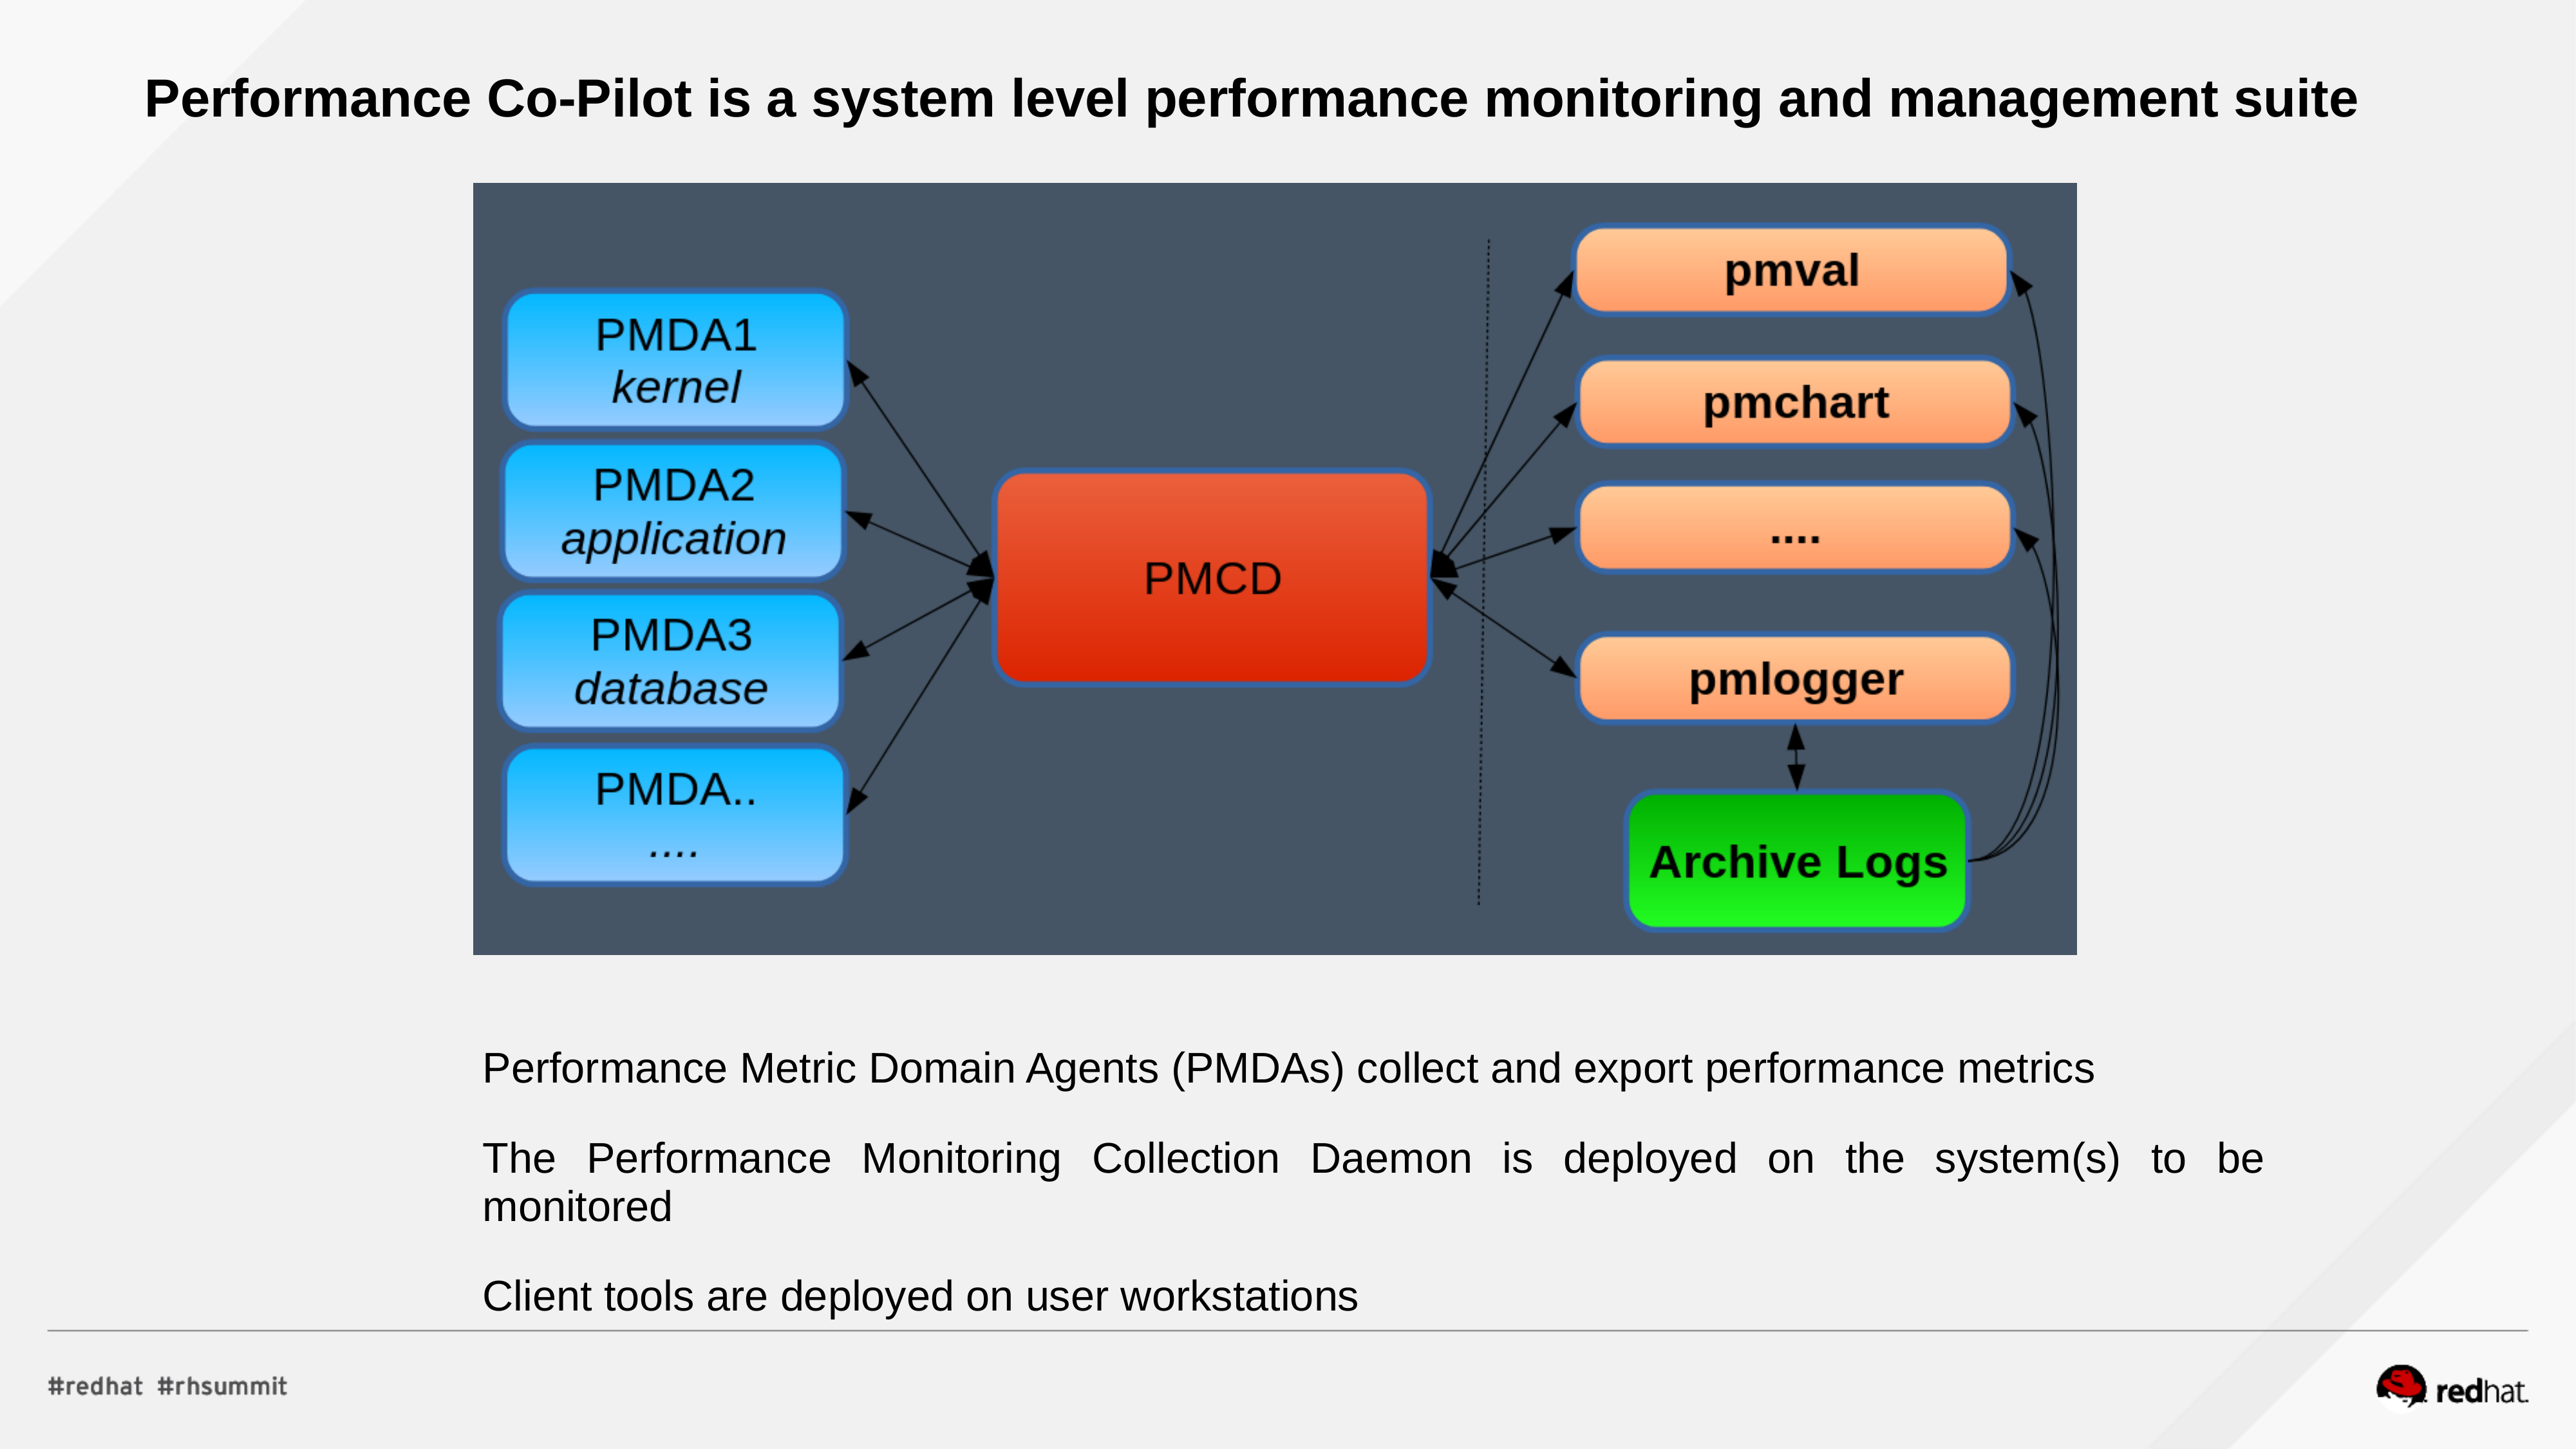

Performance Co-Pilot is a system level performance monitoring and management suite
Performance Metric Domain Agents (PMDAs) collect and export performance metrics
The Performance Monitoring Collection Daemon is deployed on the system(s) to be monitored
Client tools are deployed on user workstations